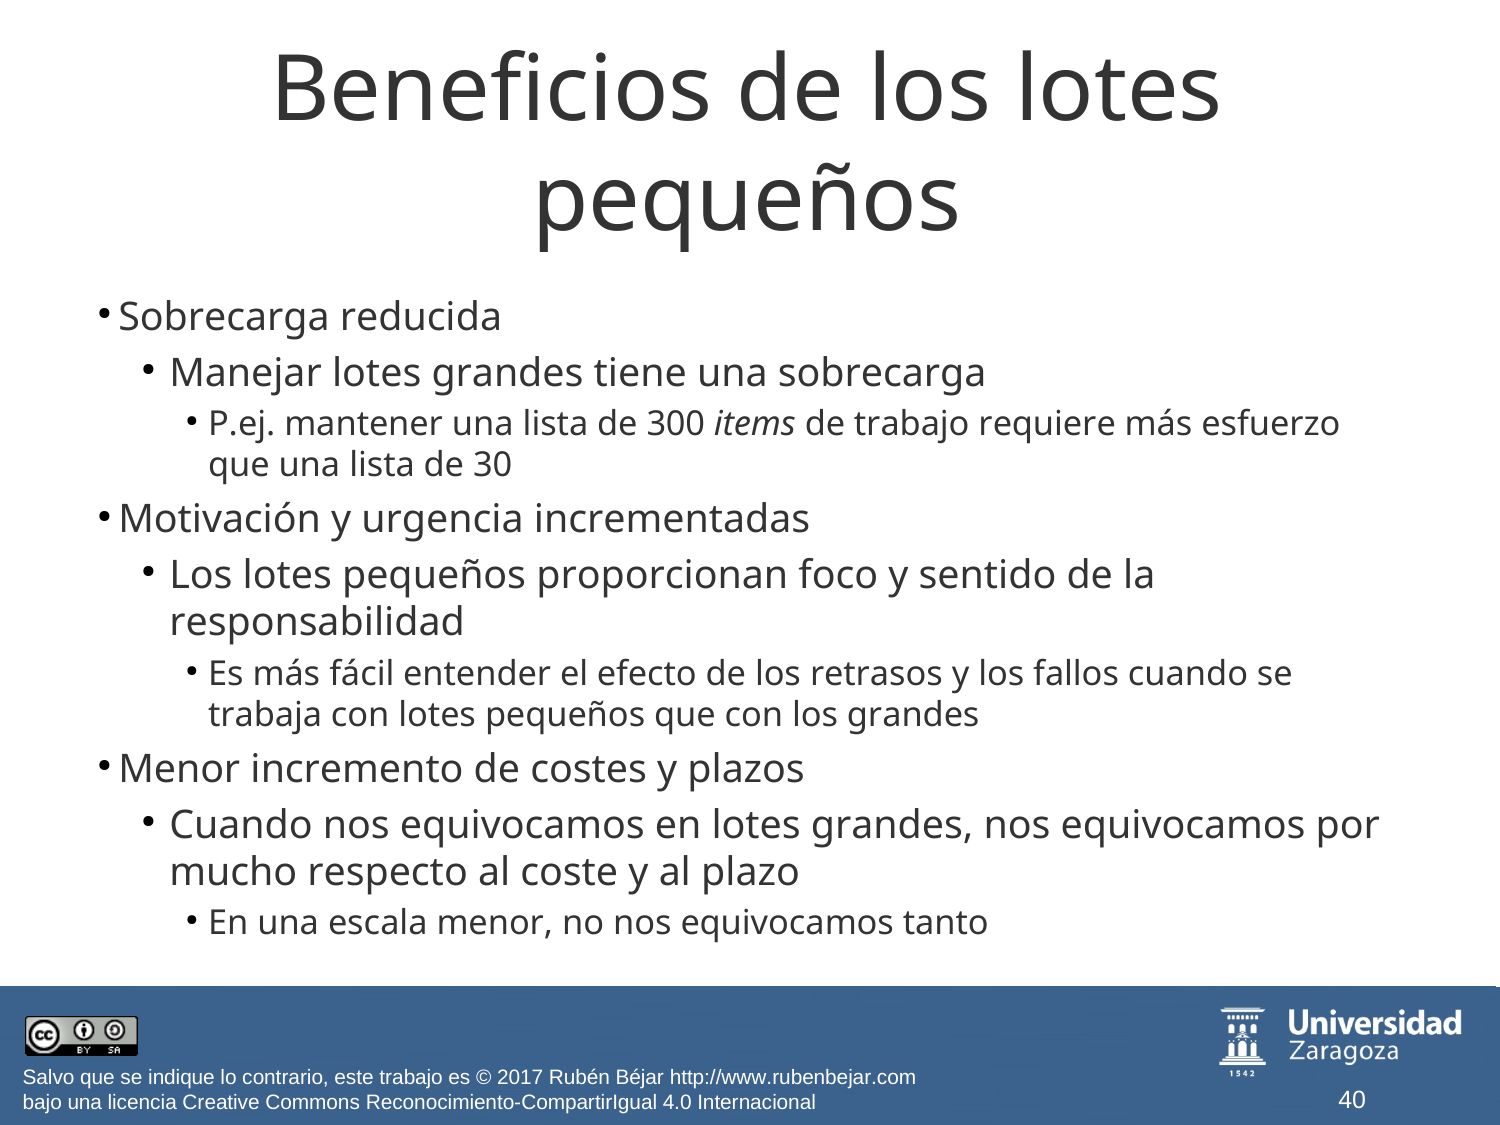

# Beneficios de los lotes pequeños
Sobrecarga reducida
Manejar lotes grandes tiene una sobrecarga
P.ej. mantener una lista de 300 items de trabajo requiere más esfuerzo que una lista de 30
Motivación y urgencia incrementadas
Los lotes pequeños proporcionan foco y sentido de la responsabilidad
Es más fácil entender el efecto de los retrasos y los fallos cuando se trabaja con lotes pequeños que con los grandes
Menor incremento de costes y plazos
Cuando nos equivocamos en lotes grandes, nos equivocamos por mucho respecto al coste y al plazo
En una escala menor, no nos equivocamos tanto